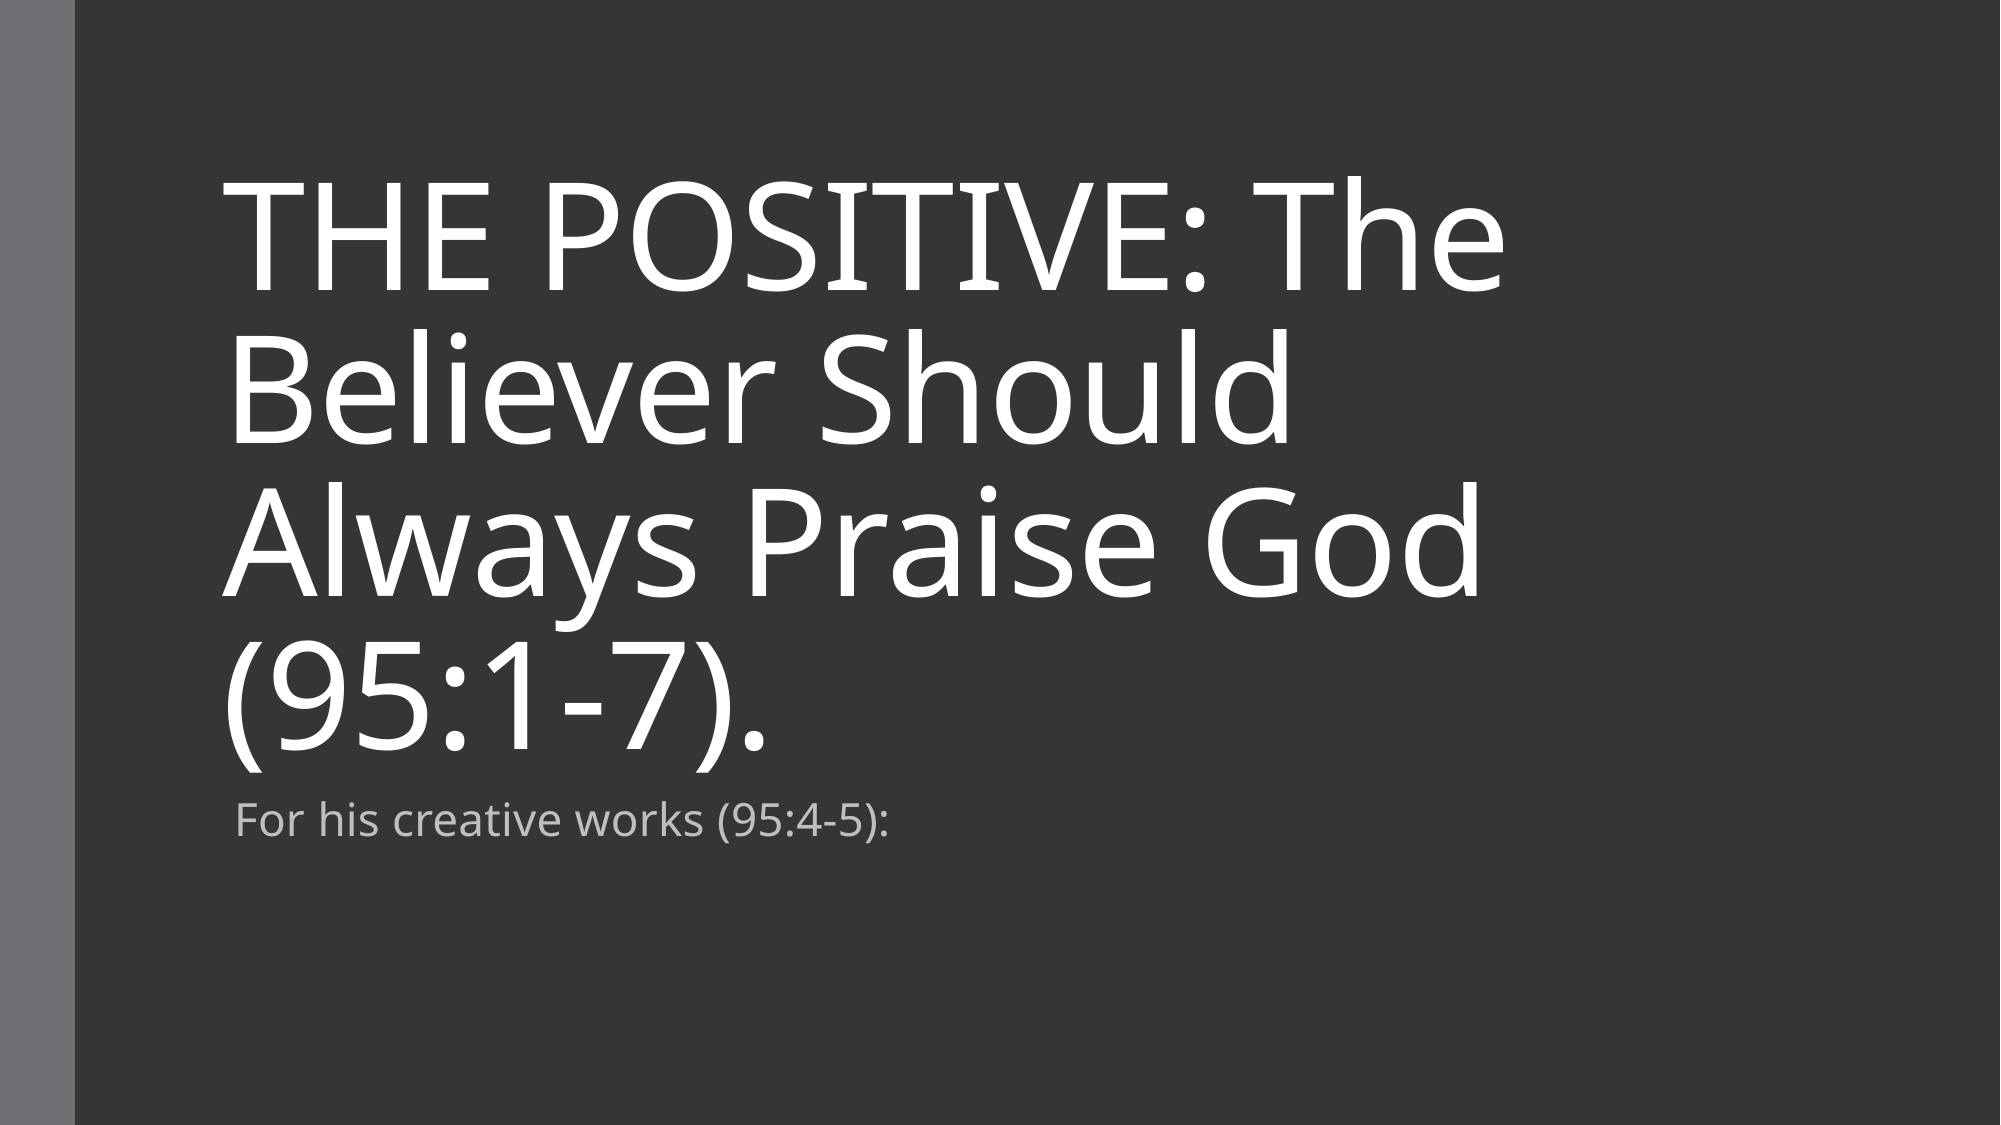

# THE POSITIVE: The Believer Should Always Praise God (95:1-7).
 For his creative works (95:4-5):